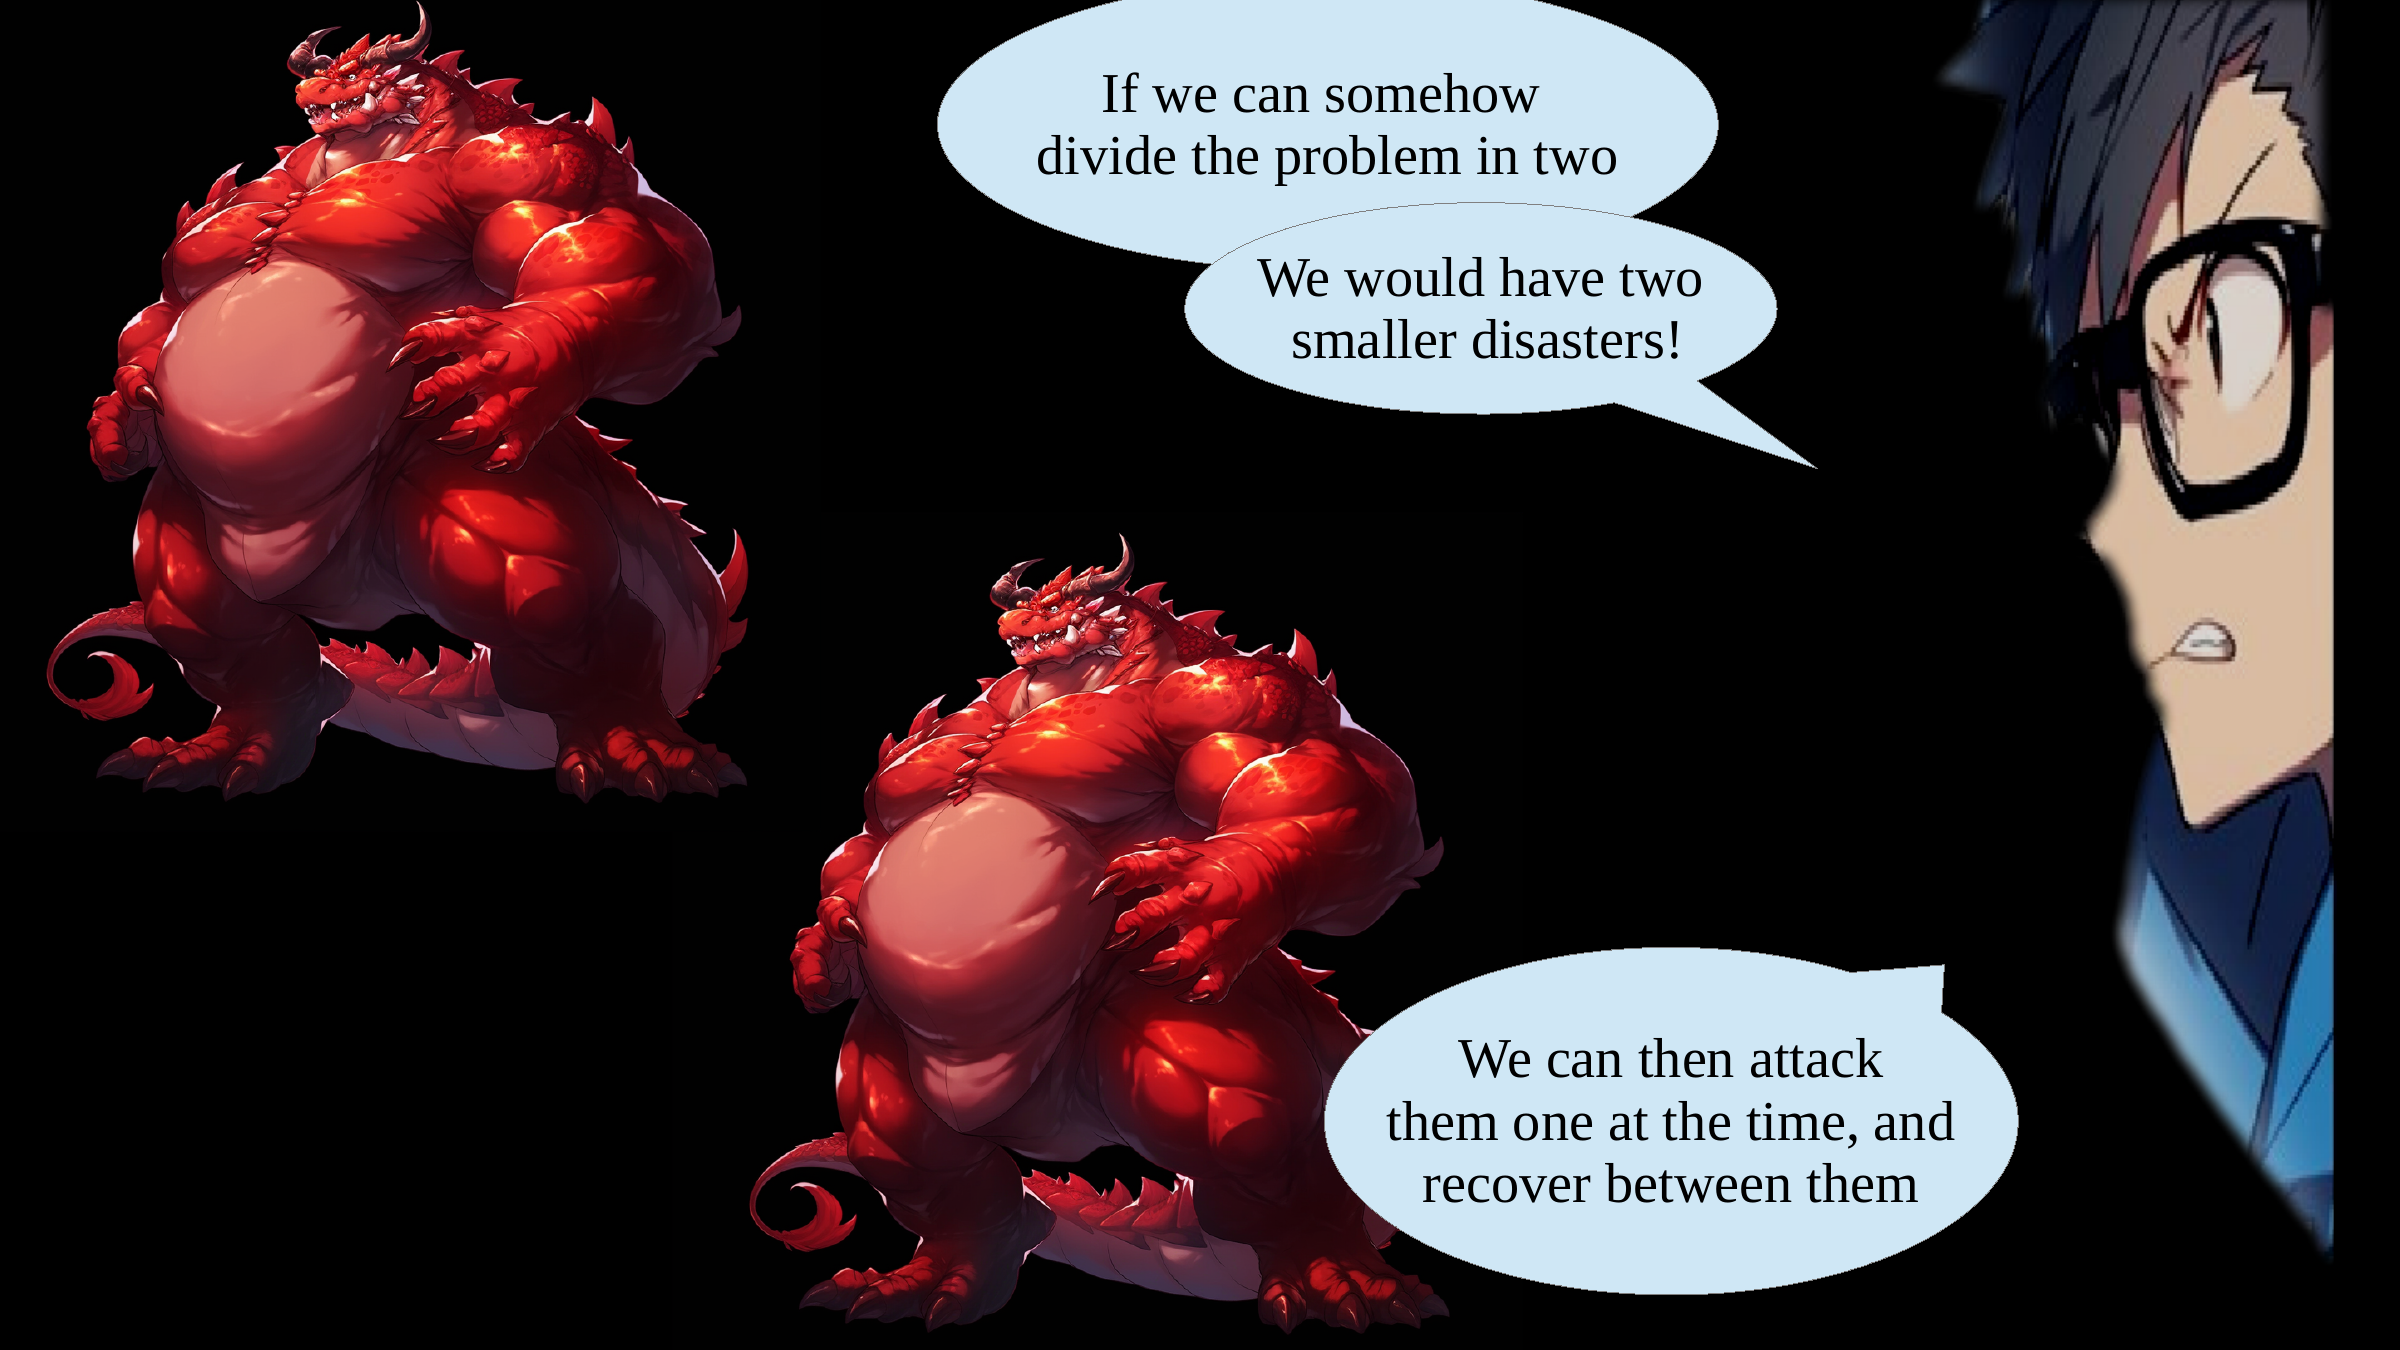

If we can somehow
divide the problem in two
We would have two
 smaller disasters!
We can then attack
them one at the time, and
recover between them